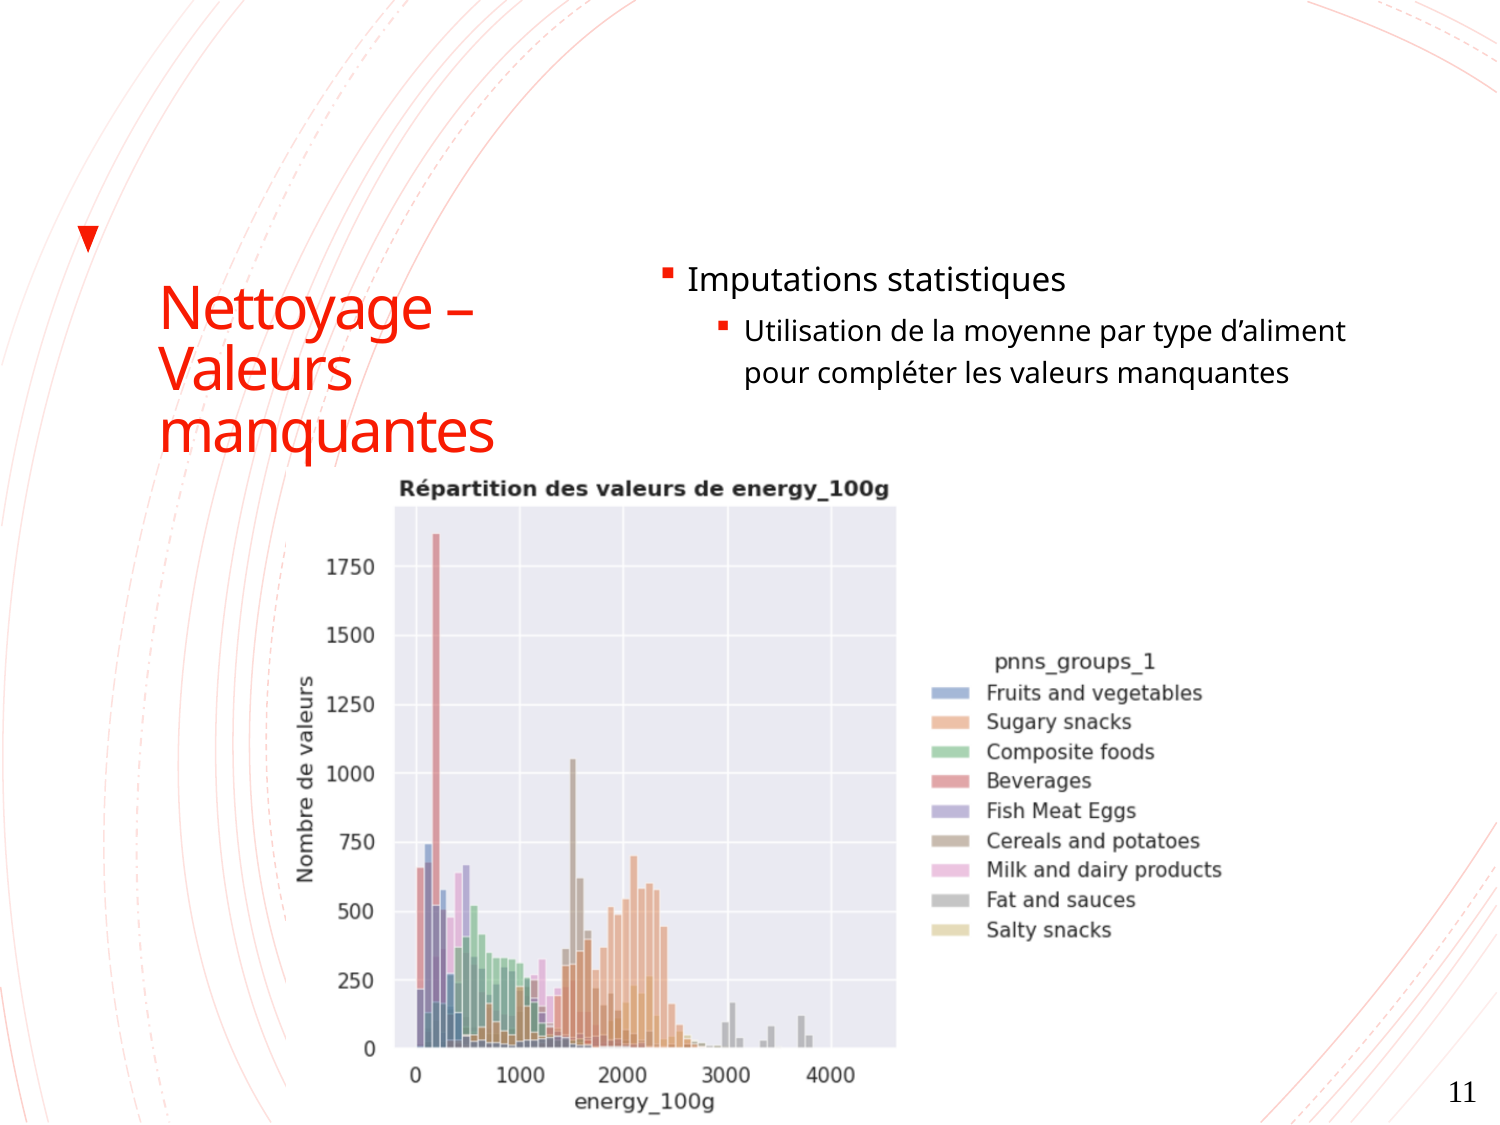

# Nettoyage – Valeurs manquantes
Imputations statistiques
Utilisation de la moyenne par type d’aliment pour compléter les valeurs manquantes